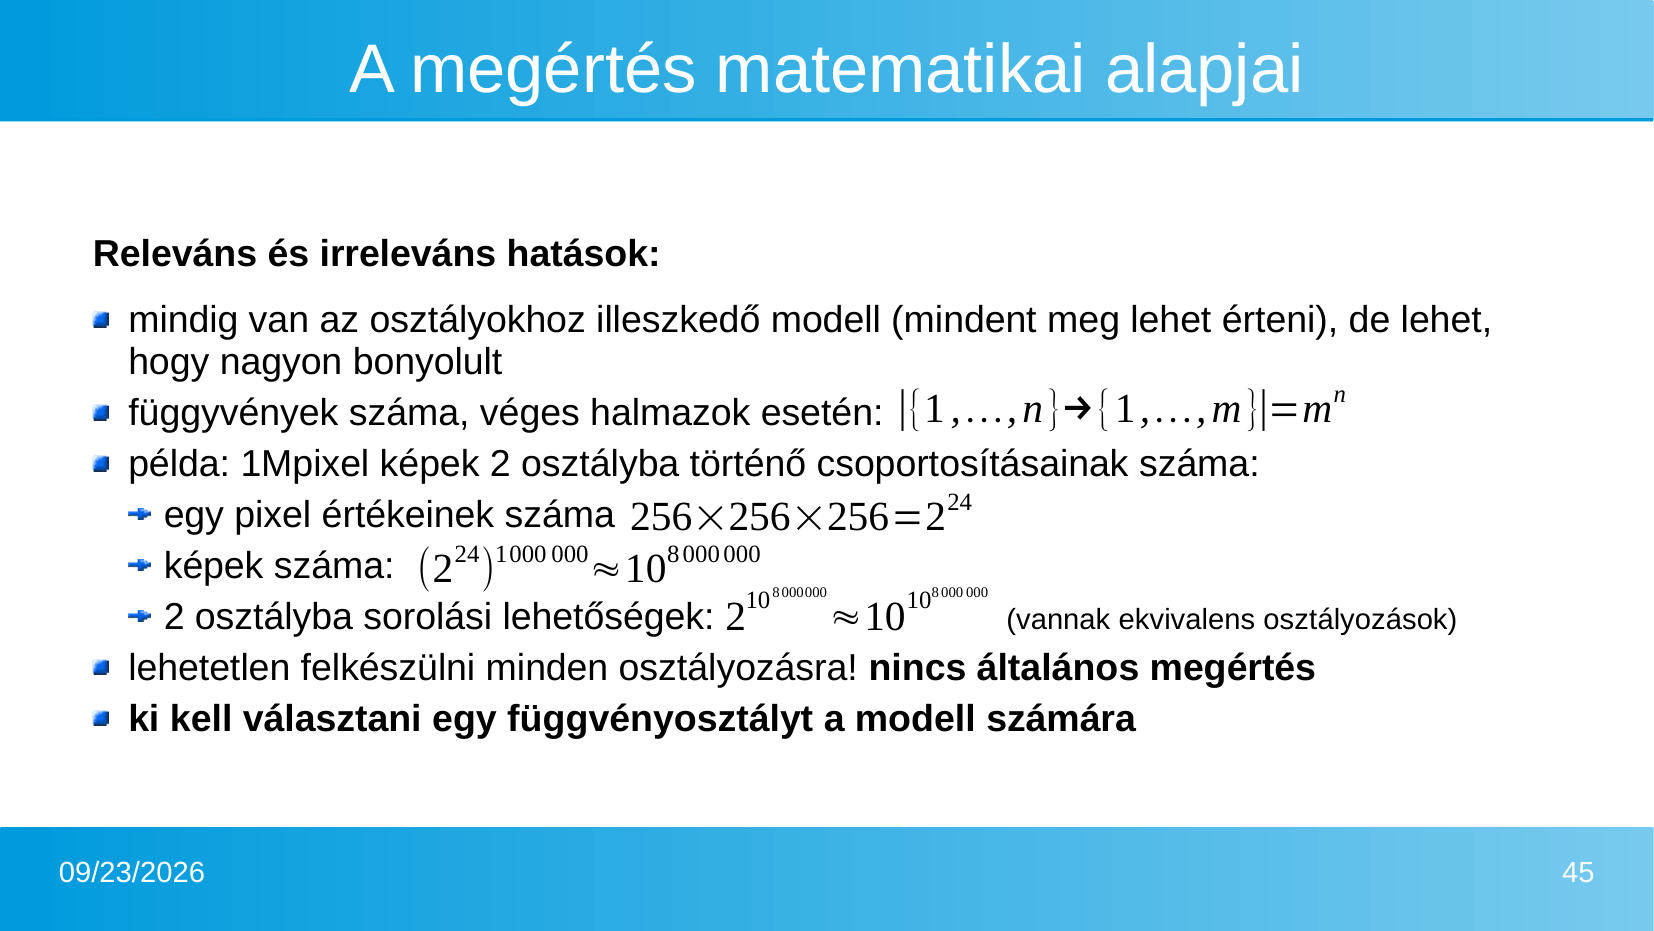

# A megértés matematikai alapjai
Releváns és irreleváns hatások:
mindig van az osztályokhoz illeszkedő modell (mindent meg lehet érteni), de lehet, hogy nagyon bonyolult
függyvények száma, véges halmazok esetén:
példa: 1Mpixel képek 2 osztályba történő csoportosításainak száma:
egy pixel értékeinek száma
képek száma:
2 osztályba sorolási lehetőségek: (vannak ekvivalens osztályozások)
lehetetlen felkészülni minden osztályozásra! nincs általános megértés
ki kell választani egy függvényosztályt a modell számára
45